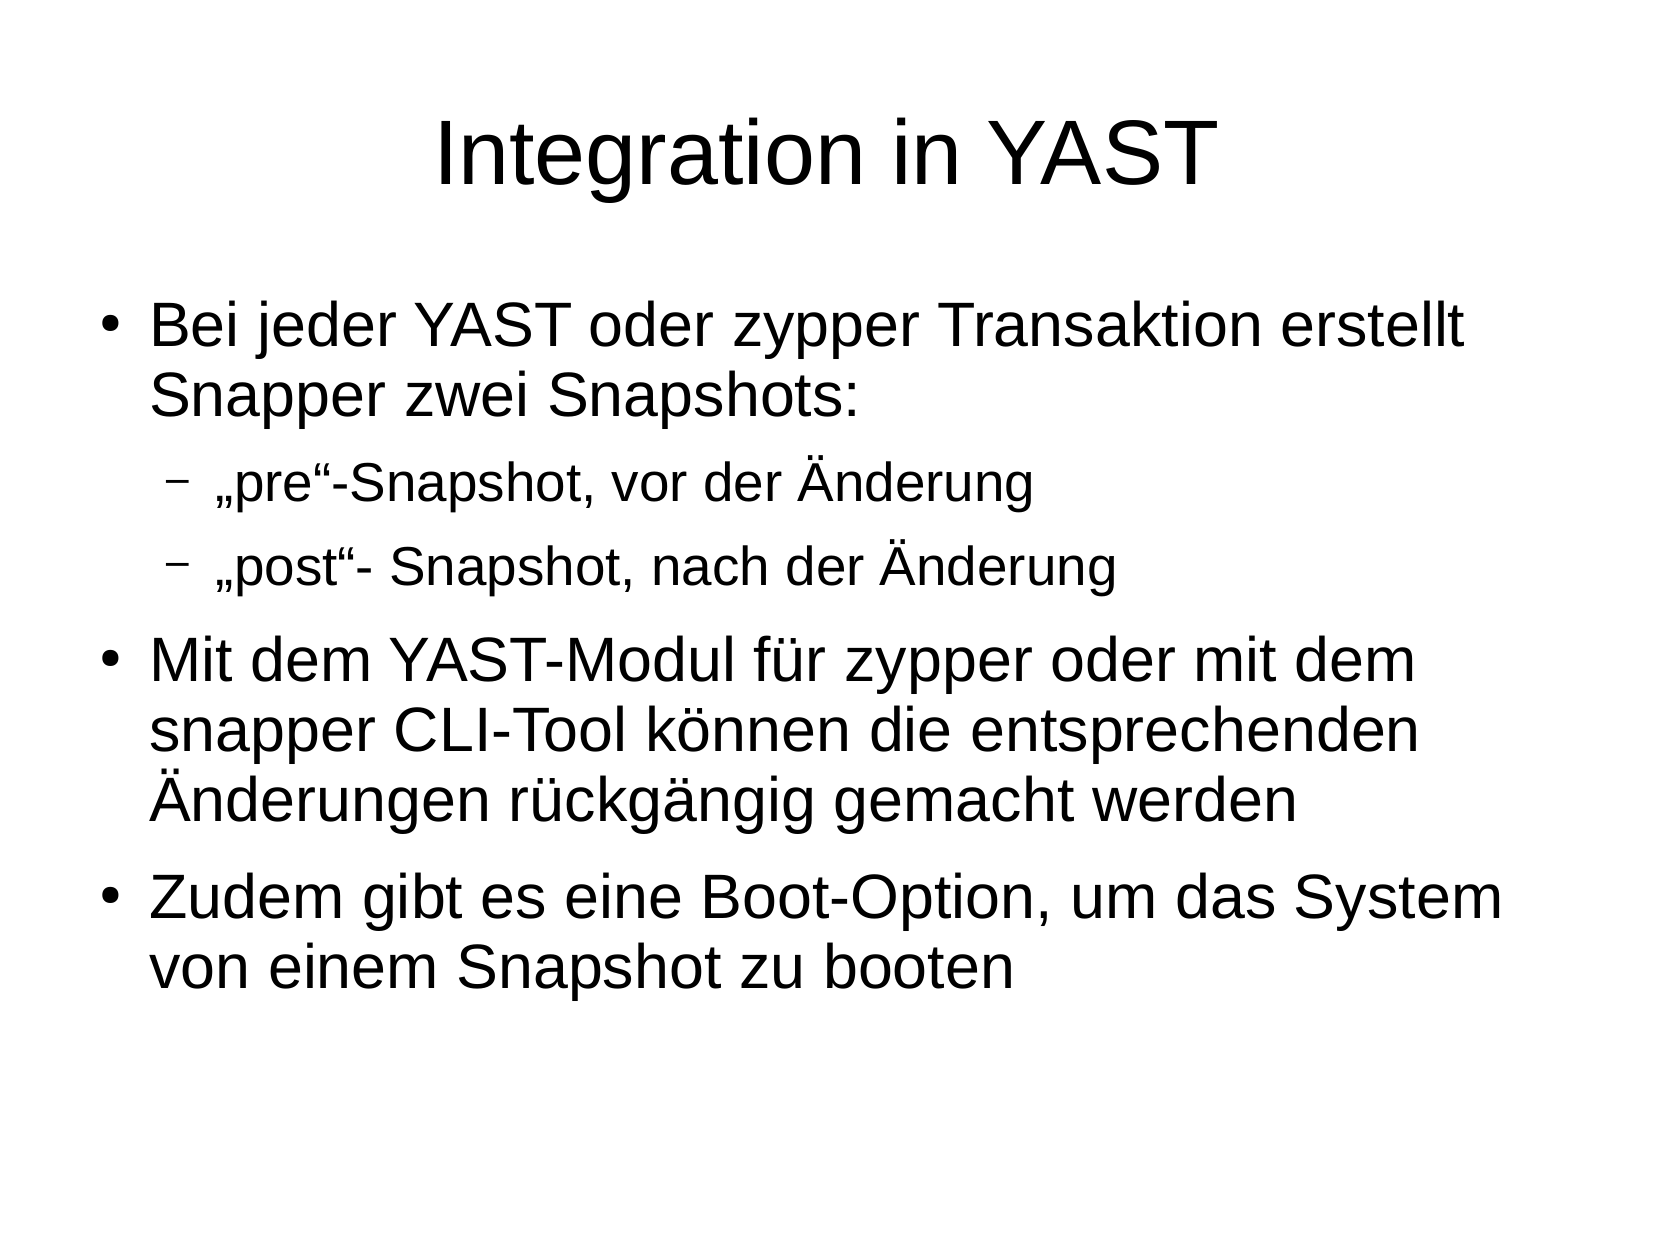

# Integration in YAST
Bei jeder YAST oder zypper Transaktion erstellt Snapper zwei Snapshots:
„pre“-Snapshot, vor der Änderung
„post“- Snapshot, nach der Änderung
Mit dem YAST-Modul für zypper oder mit dem snapper CLI-Tool können die entsprechenden Änderungen rückgängig gemacht werden
Zudem gibt es eine Boot-Option, um das System von einem Snapshot zu booten